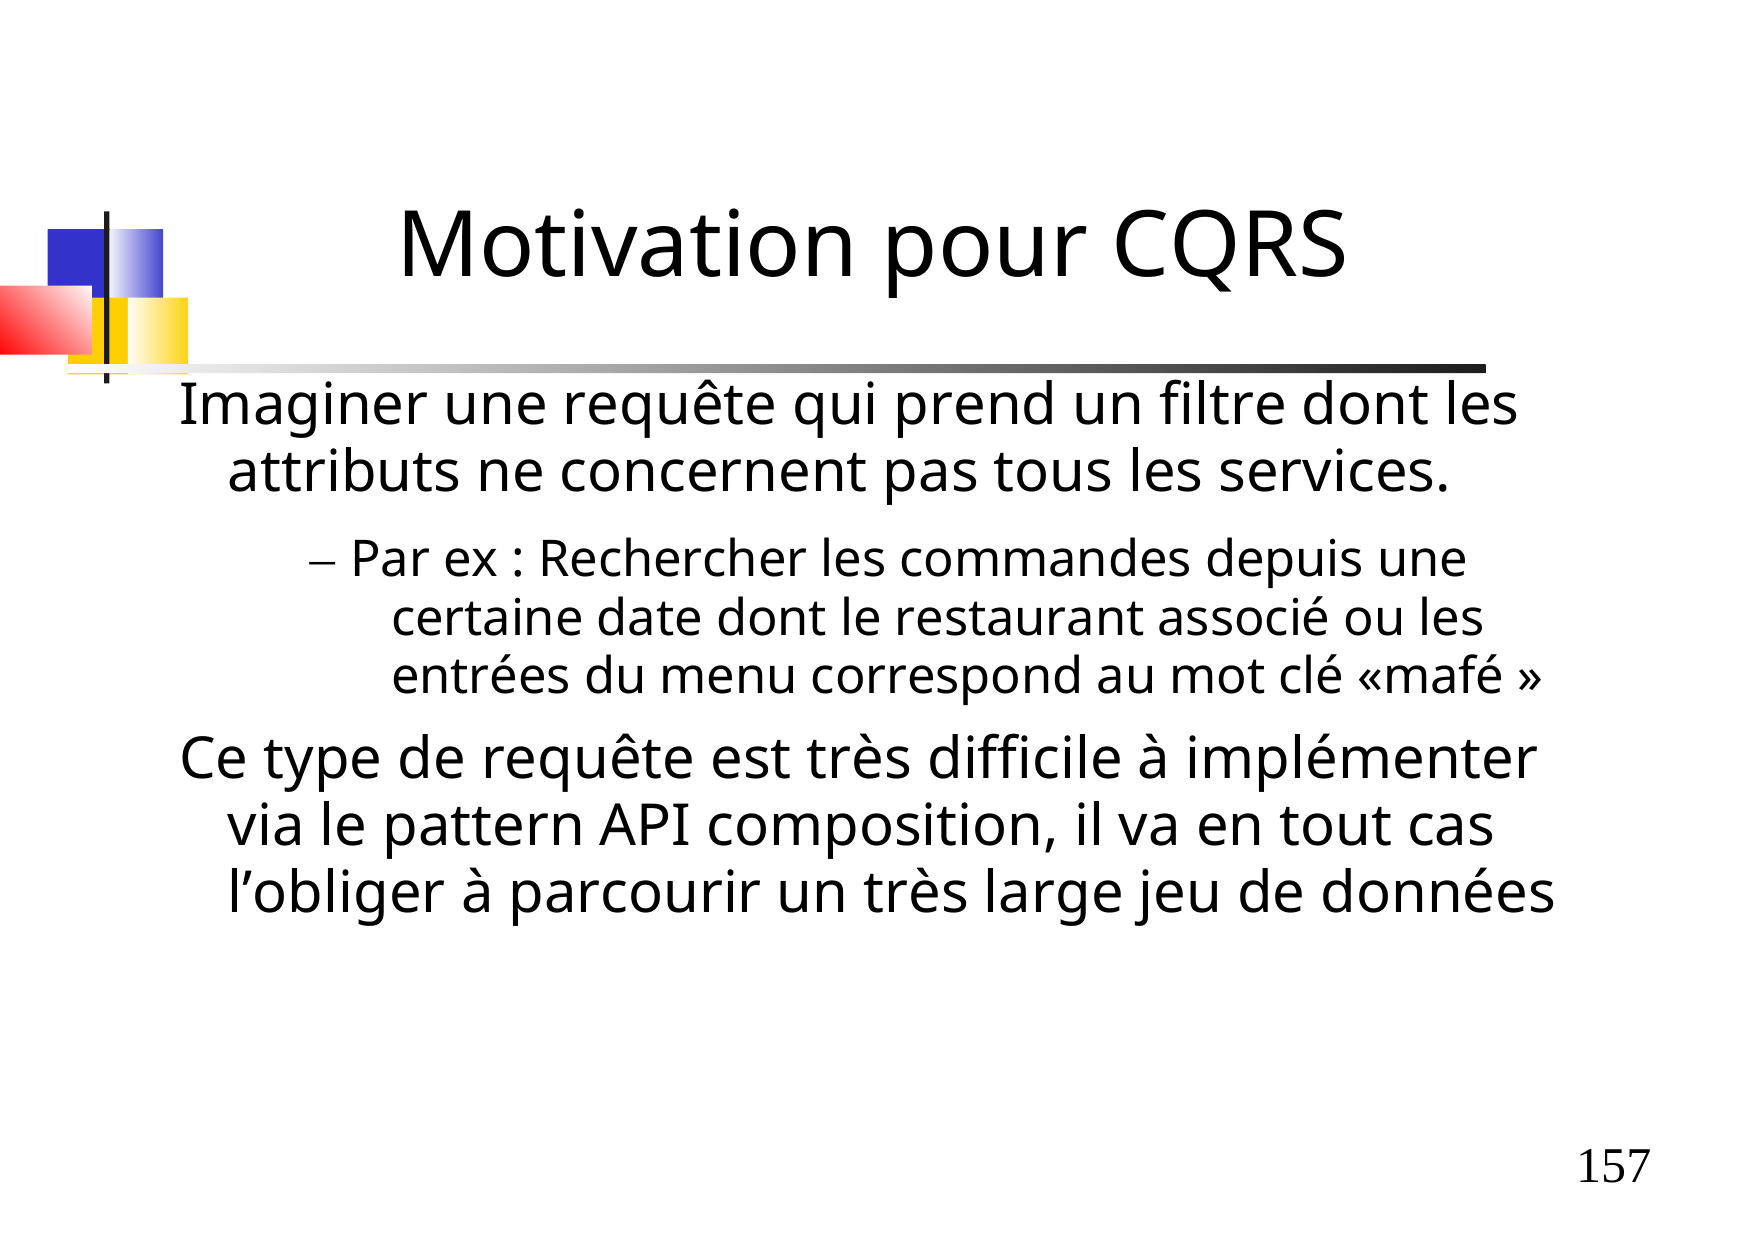

# Motivation pour CQRS
Imaginer une requête qui prend un filtre dont les attributs ne concernent pas tous les services.
Par ex : Rechercher les commandes depuis une certaine date dont le restaurant associé ou les entrées du menu correspond au mot clé «mafé »
Ce type de requête est très difficile à implémenter via le pattern API composition, il va en tout cas l’obliger à parcourir un très large jeu de données